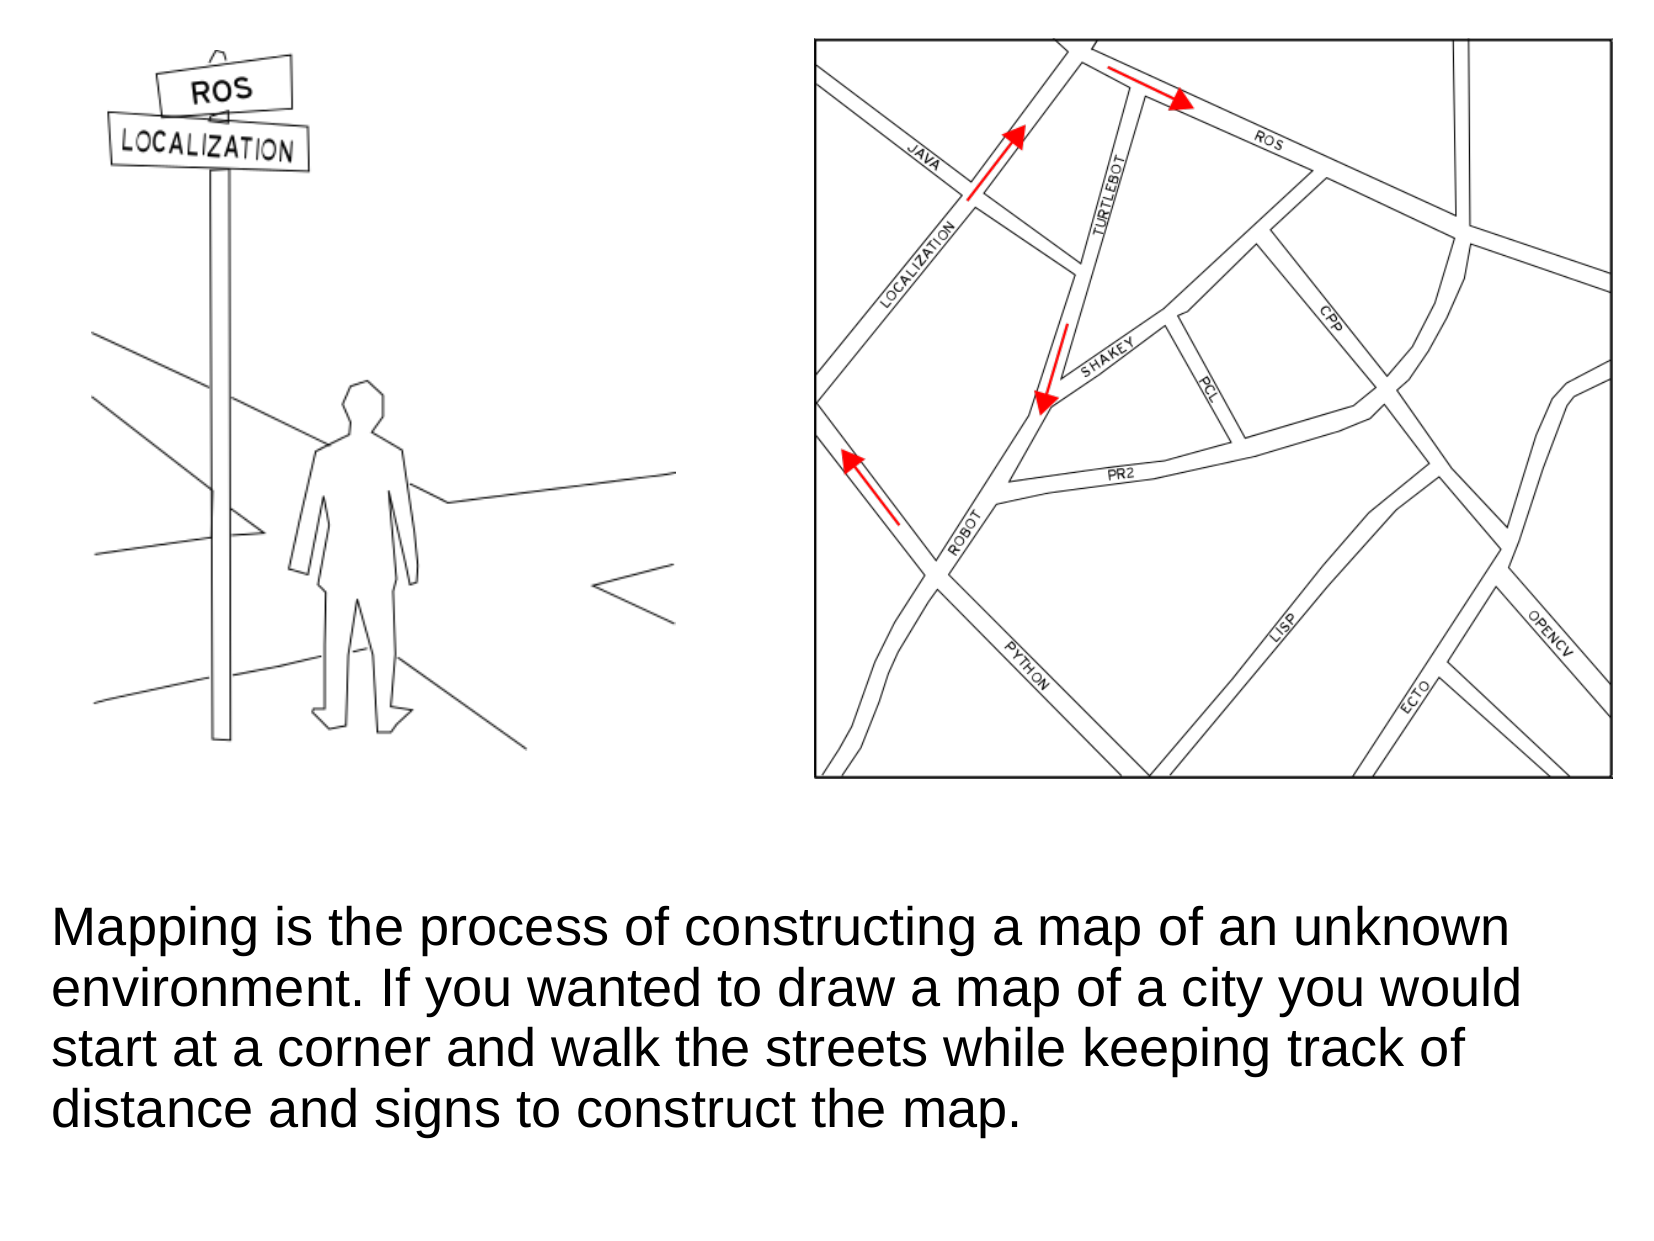

Mapping is the process of constructing a map of an unknown environment. If you wanted to draw a map of a city you would start at a corner and walk the streets while keeping track of distance and signs to construct the map.